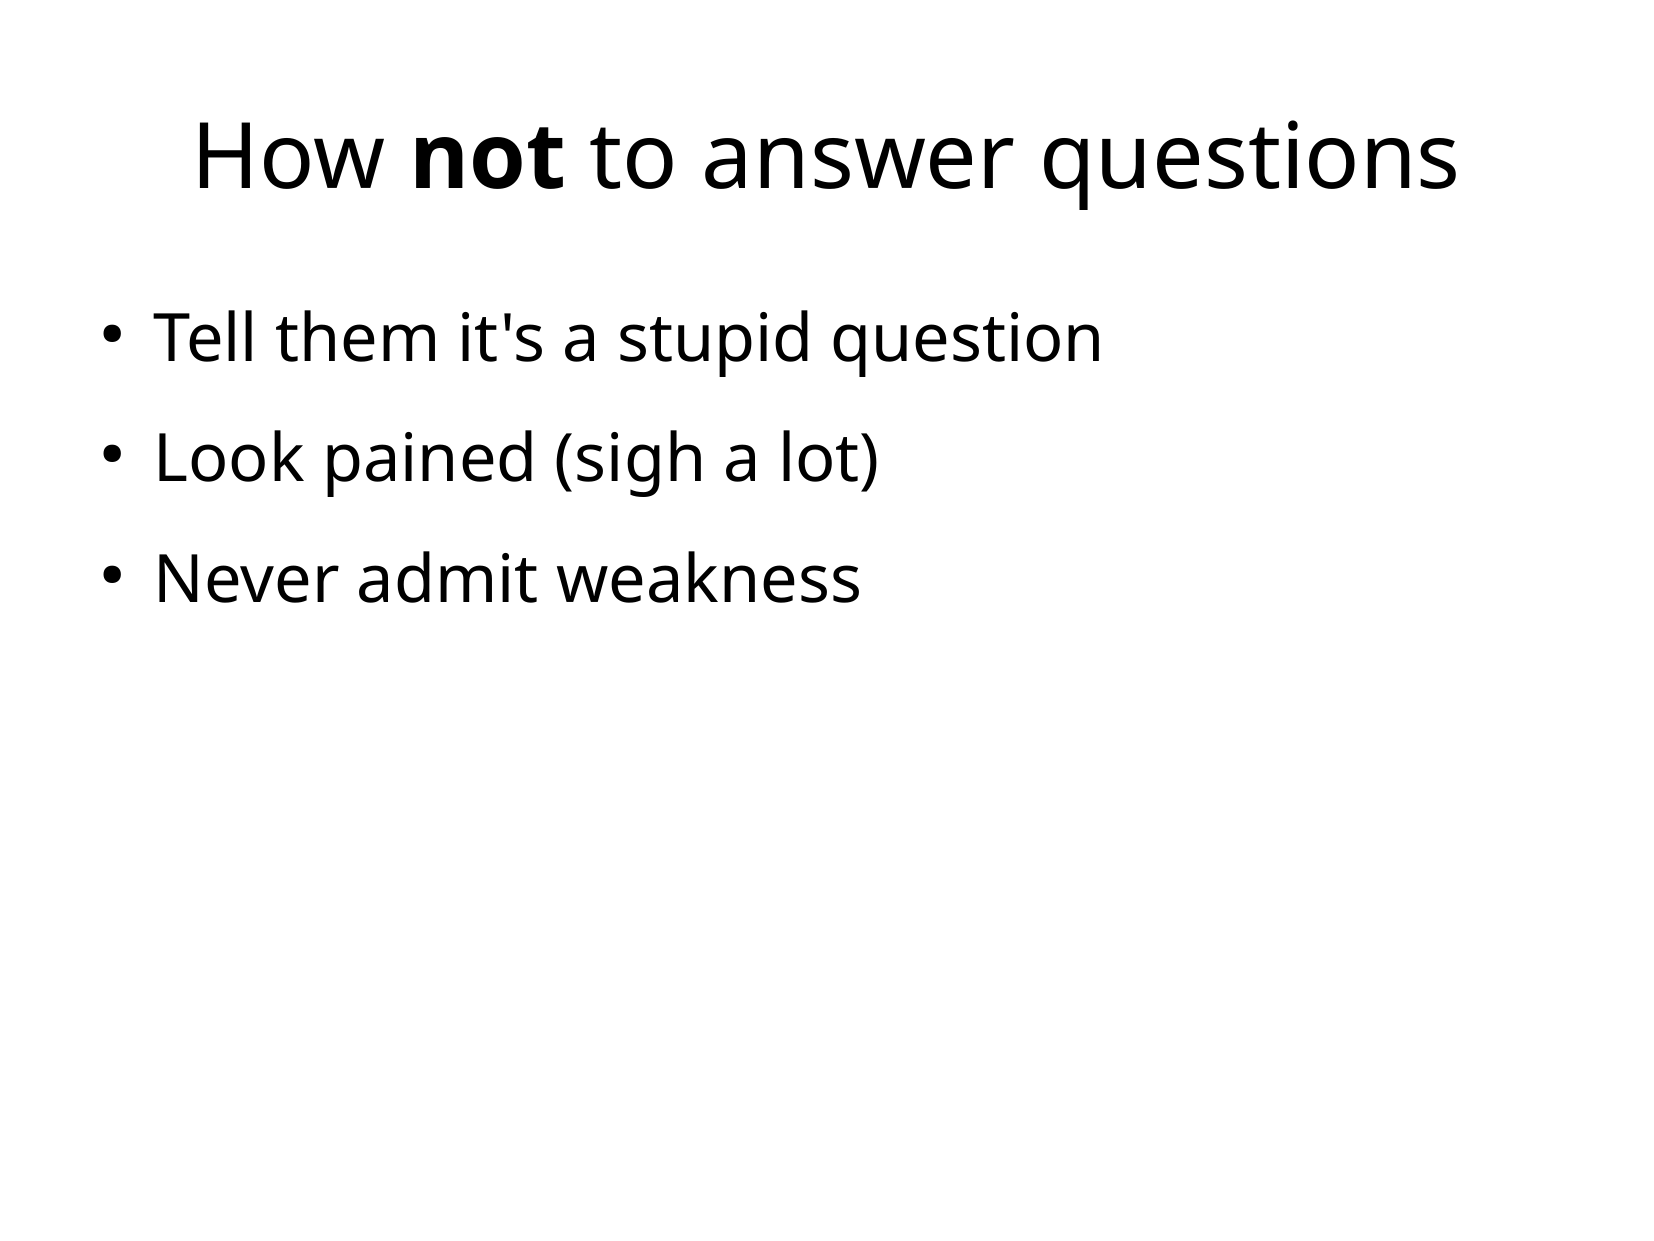

# How not to answer questions
Tell them it's a stupid question
Look pained (sigh a lot)
Never admit weakness